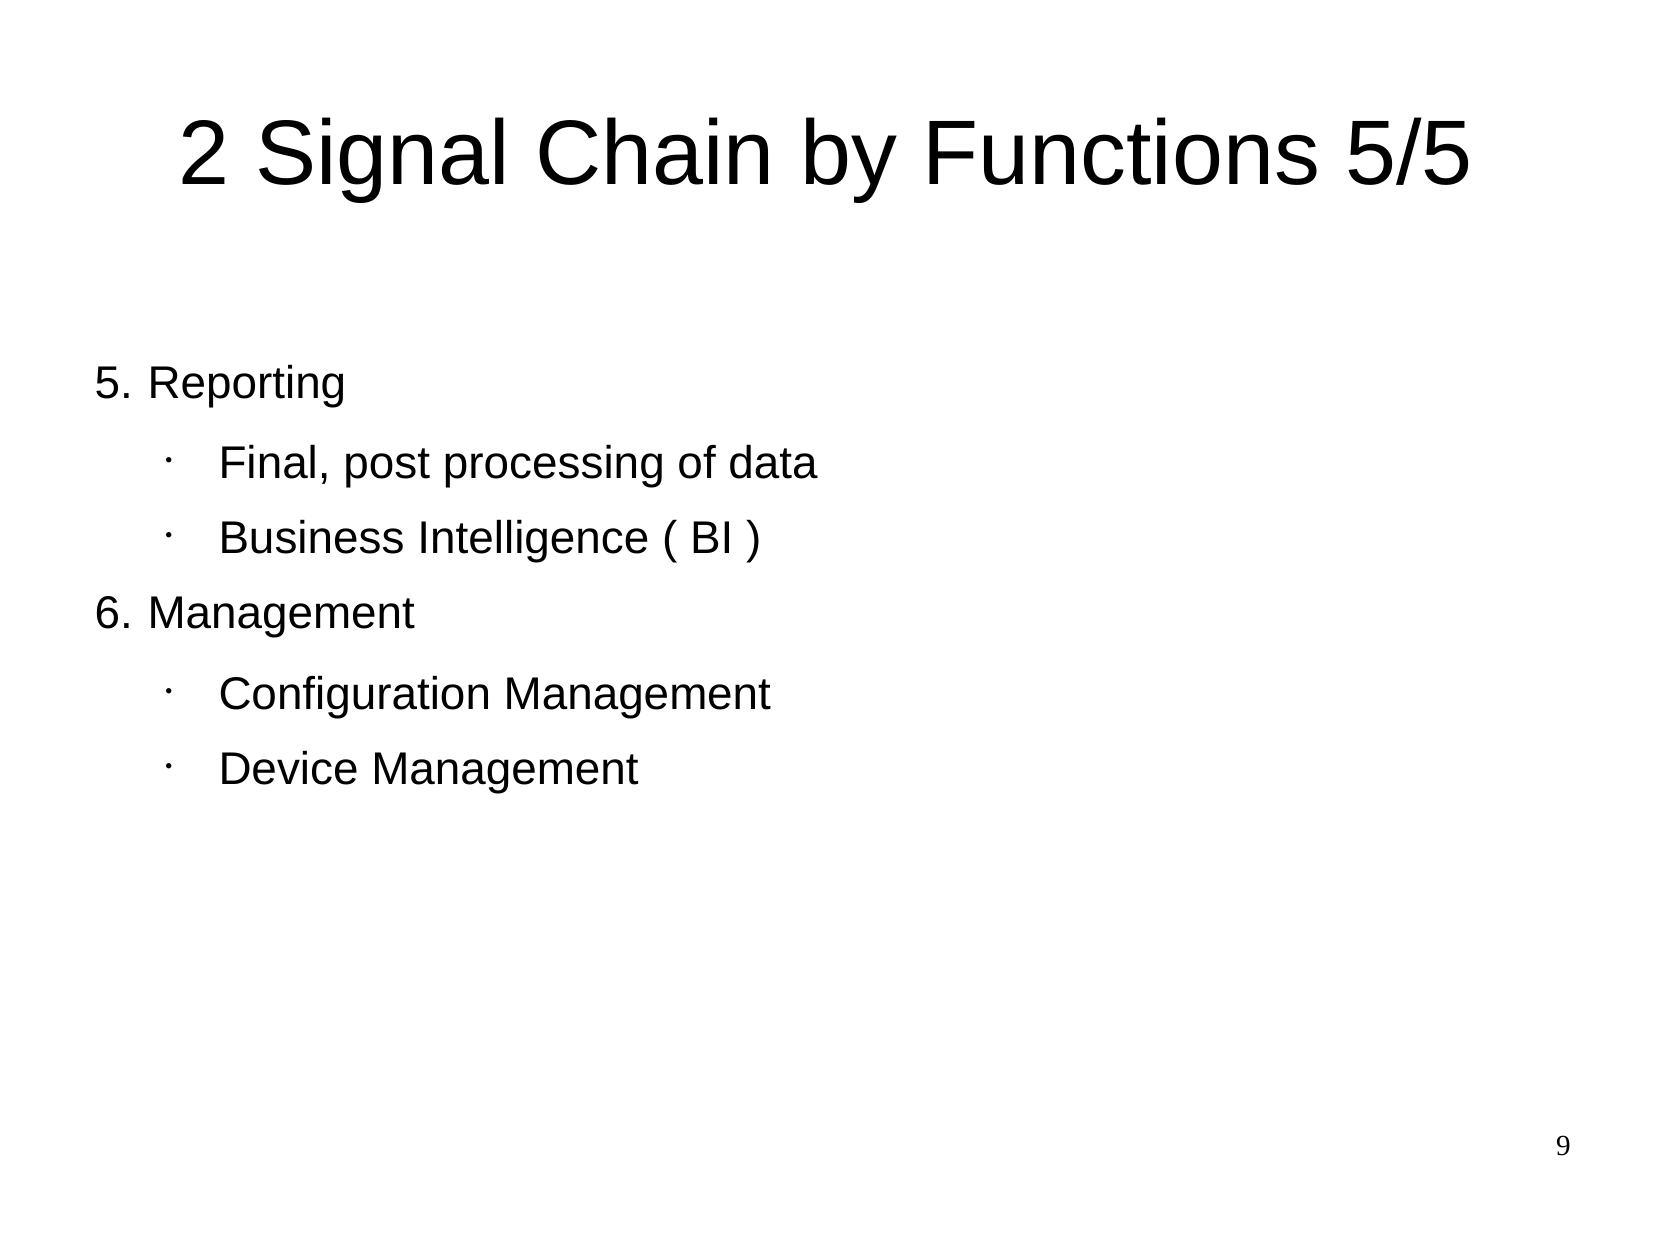

# 2 Signal Chain by Functions 5/5
Reporting
Final, post processing of data
Business Intelligence ( BI )
Management
Configuration Management
Device Management
9